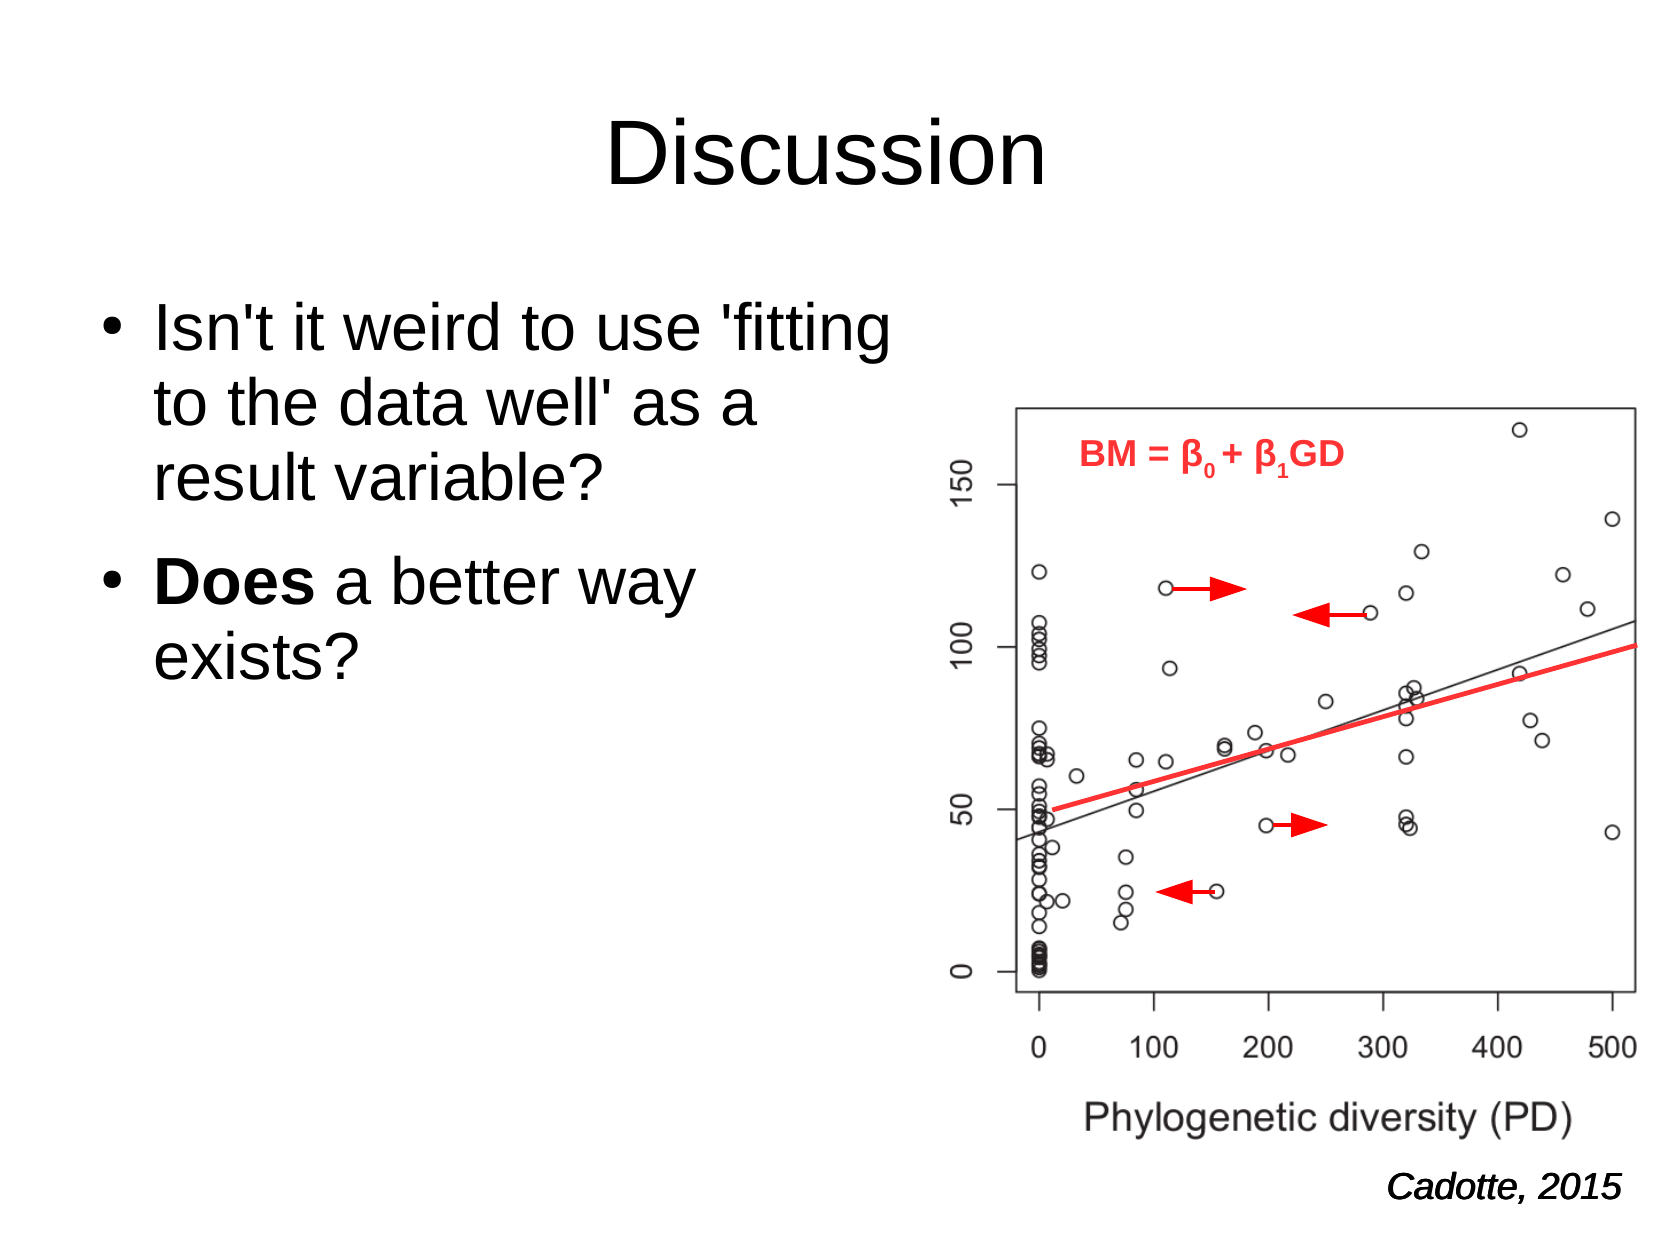

# Discussion
Isn't it weird to use 'fitting to the data well' as a result variable?
Does a better way exists?
BM = 43.08 + 0.12 GD
BM = β0 + β1GD
Cadotte, 2015
Cadotte, 2015
Cadotte, 2015